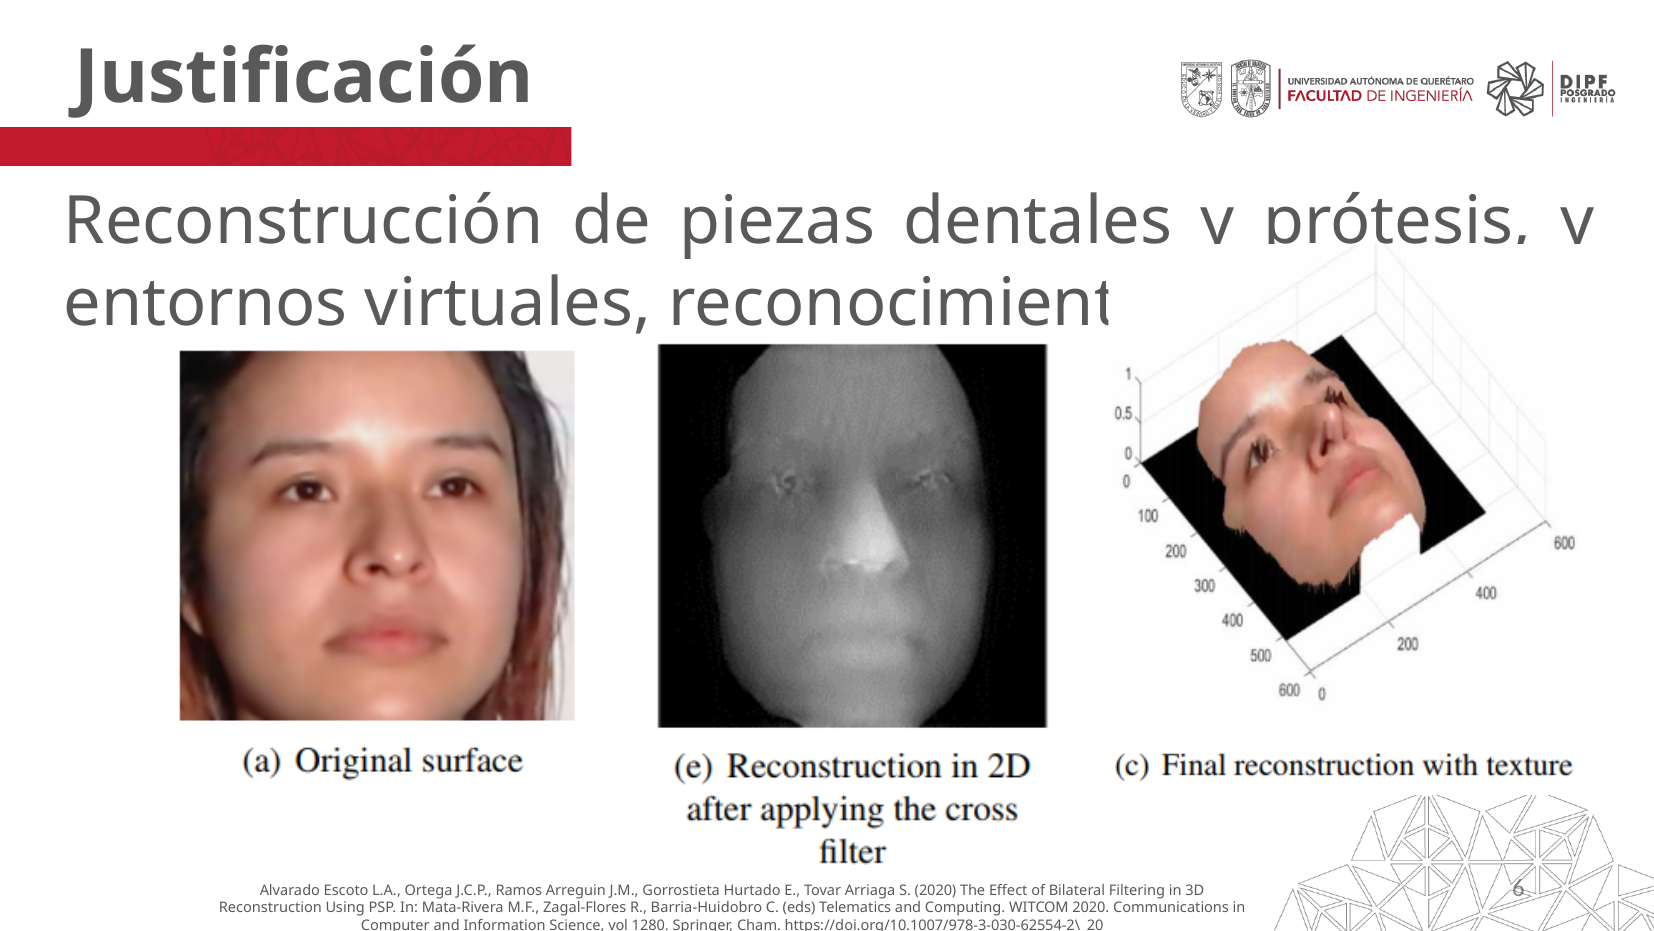

Justificación
Reconstrucción de piezas dentales y prótesis, y entornos virtuales, reconocimiento facial en 3D.
6
Alvarado Escoto L.A., Ortega J.C.P., Ramos Arreguin J.M., Gorrostieta Hurtado E., Tovar Arriaga S. (2020) The Effect of Bilateral Filtering in 3D Reconstruction Using PSP. In: Mata-Rivera M.F., Zagal-Flores R., Barria-Huidobro C. (eds) Telematics and Computing. WITCOM 2020. Communications in Computer and Information Science, vol 1280. Springer, Cham. https://doi.org/10.1007/978-3-030-62554-2\_20